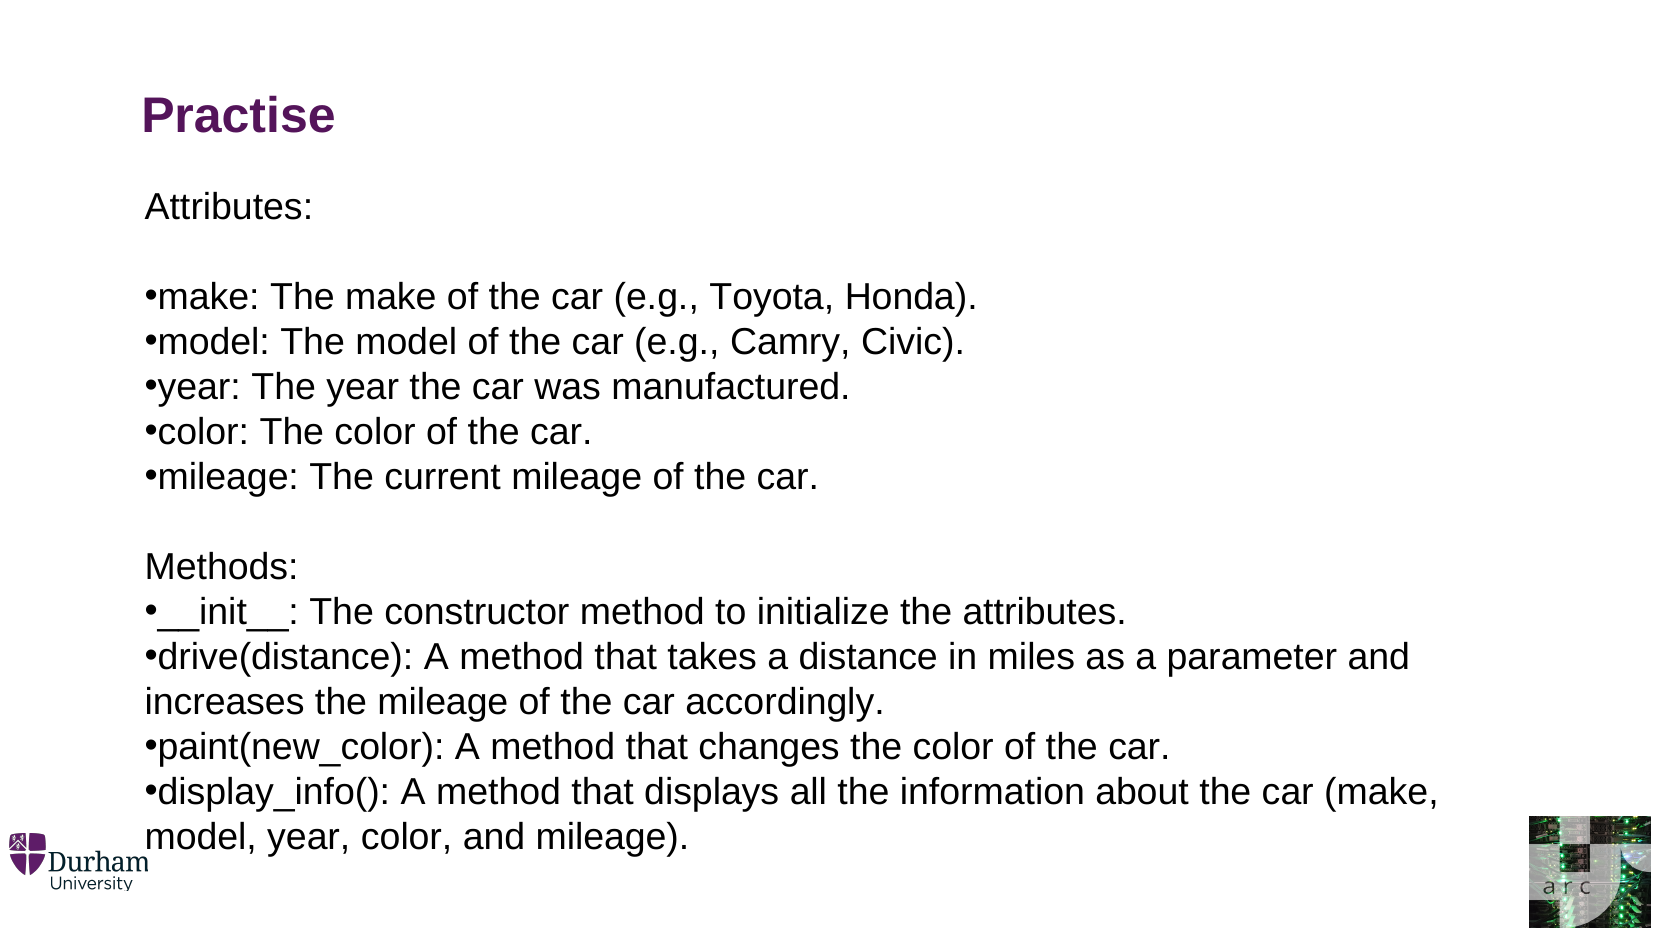

Practise
Attributes:
make: The make of the car (e.g., Toyota, Honda).
model: The model of the car (e.g., Camry, Civic).
year: The year the car was manufactured.
color: The color of the car.
mileage: The current mileage of the car.
Methods:
__init__: The constructor method to initialize the attributes.
drive(distance): A method that takes a distance in miles as a parameter and increases the mileage of the car accordingly.
paint(new_color): A method that changes the color of the car.
display_info(): A method that displays all the information about the car (make, model, year, color, and mileage).